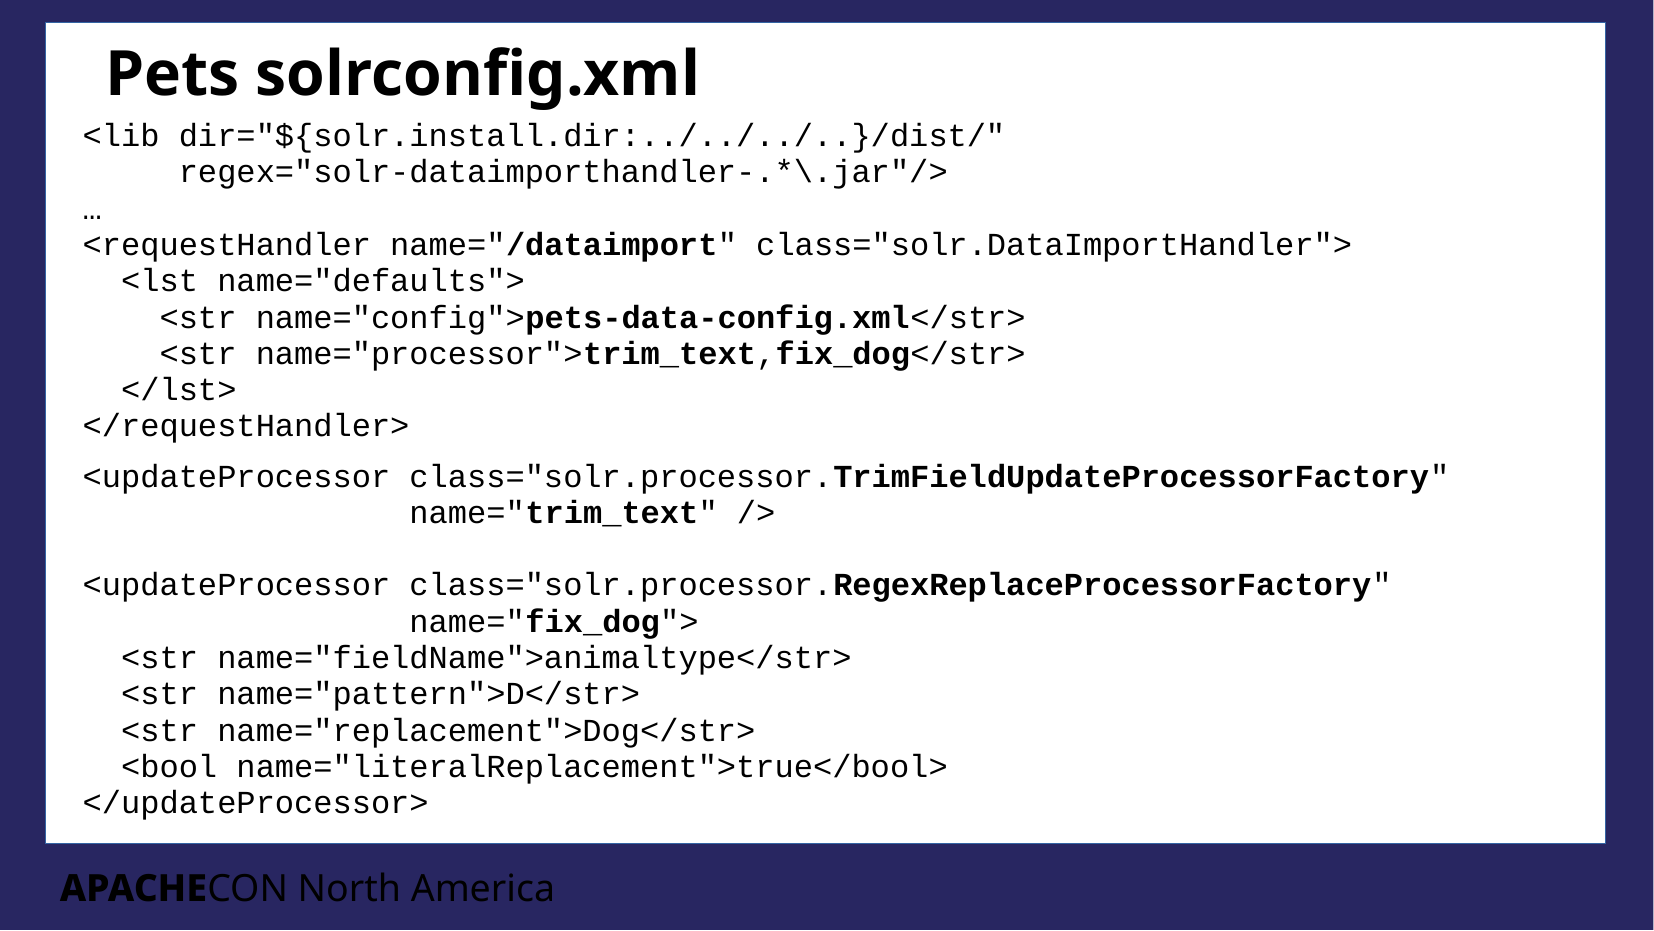

# Pets solrconfig.xml
<lib dir="${solr.install.dir:../../../..}/dist/"
 regex="solr-dataimporthandler-.*\.jar"/>
…
<requestHandler name="/dataimport" class="solr.DataImportHandler">
 <lst name="defaults">
 <str name="config">pets-data-config.xml</str>
 <str name="processor">trim_text,fix_dog</str>
 </lst>
</requestHandler>
<updateProcessor class="solr.processor.TrimFieldUpdateProcessorFactory"
 name="trim_text" />
<updateProcessor class="solr.processor.RegexReplaceProcessorFactory"
 name="fix_dog">
 <str name="fieldName">animaltype</str>
 <str name="pattern">D</str>
 <str name="replacement">Dog</str>
 <bool name="literalReplacement">true</bool>
</updateProcessor>